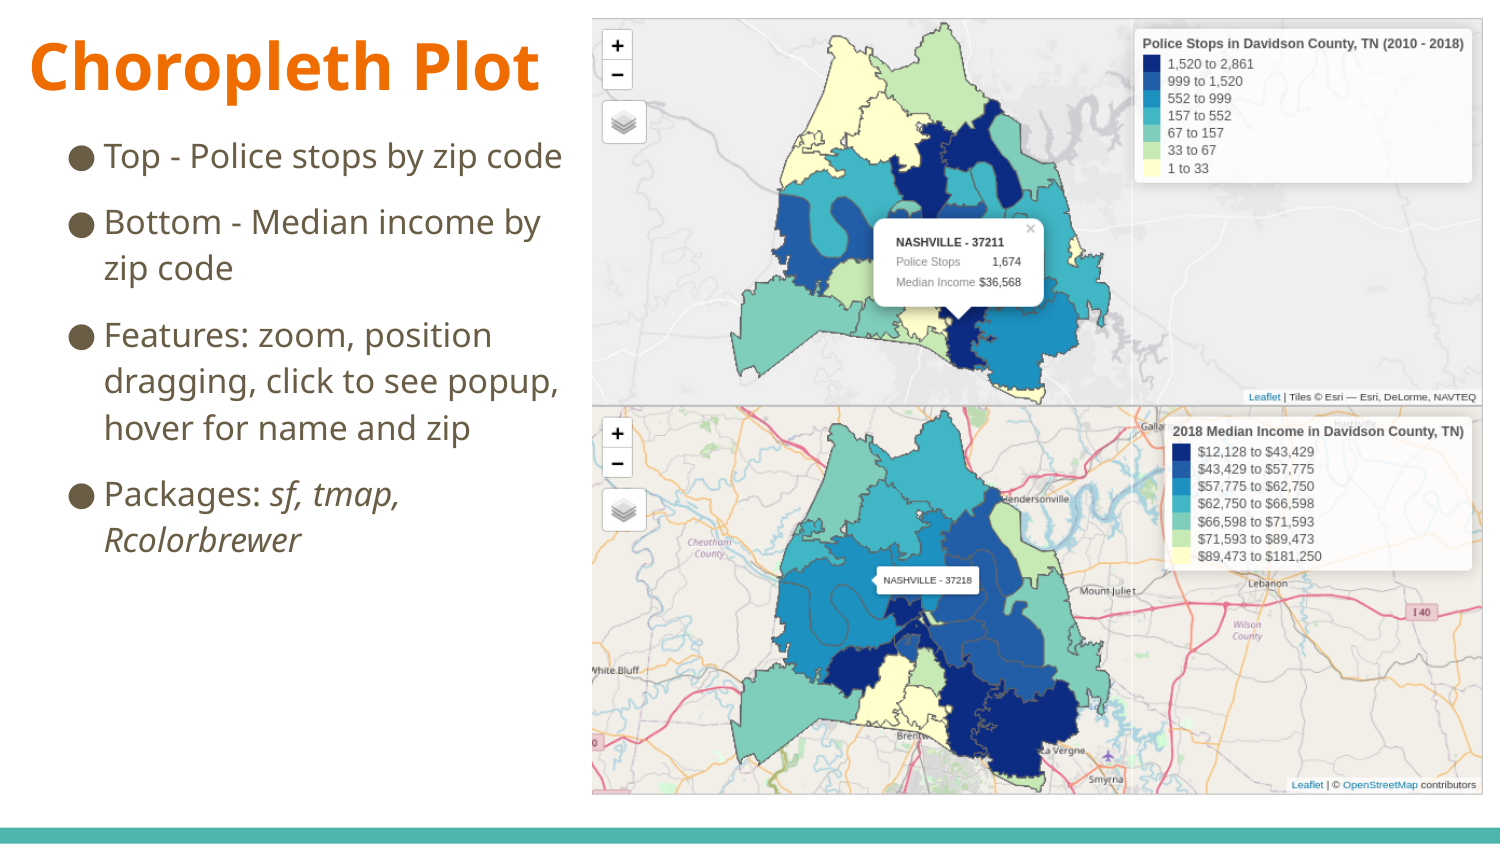

# Choropleth Plot
Top - Police stops by zip code
Bottom - Median income by zip code
Features: zoom, position dragging, click to see popup, hover for name and zip
Packages: sf, tmap, Rcolorbrewer